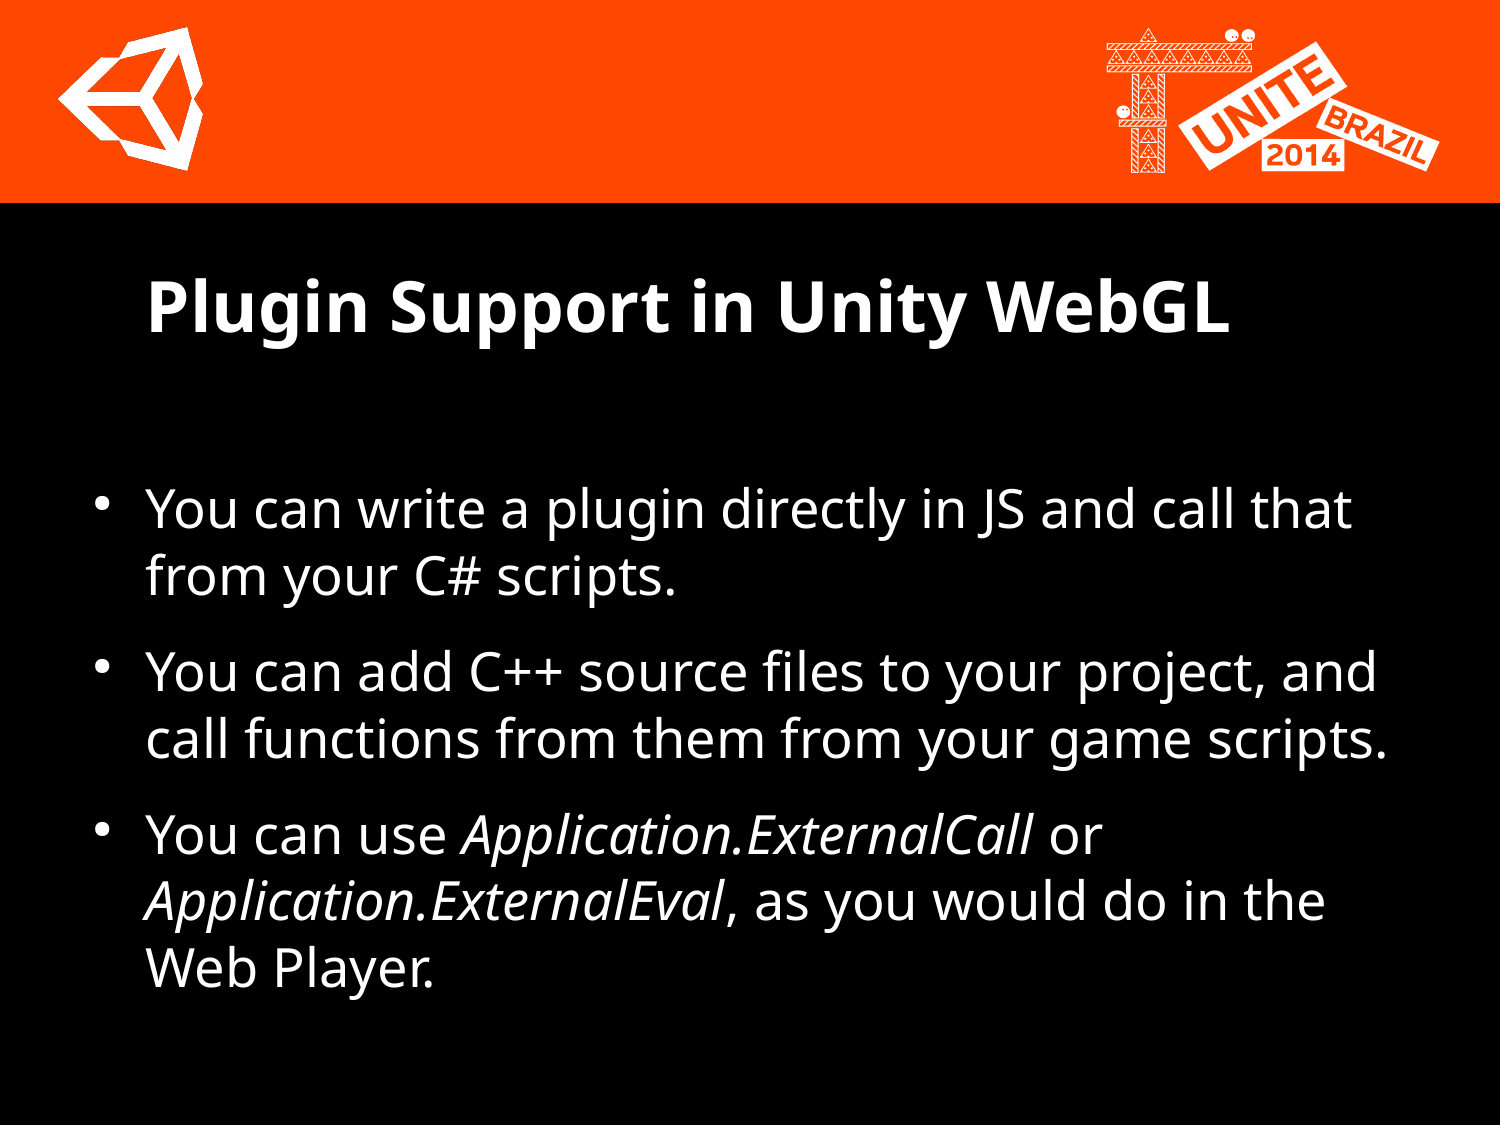

Plugin Support in Unity WebGL
You can write a plugin directly in JS and call that from your C# scripts.
You can add C++ source files to your project, and call functions from them from your game scripts.
You can use Application.ExternalCall or Application.ExternalEval, as you would do in the Web Player.
#